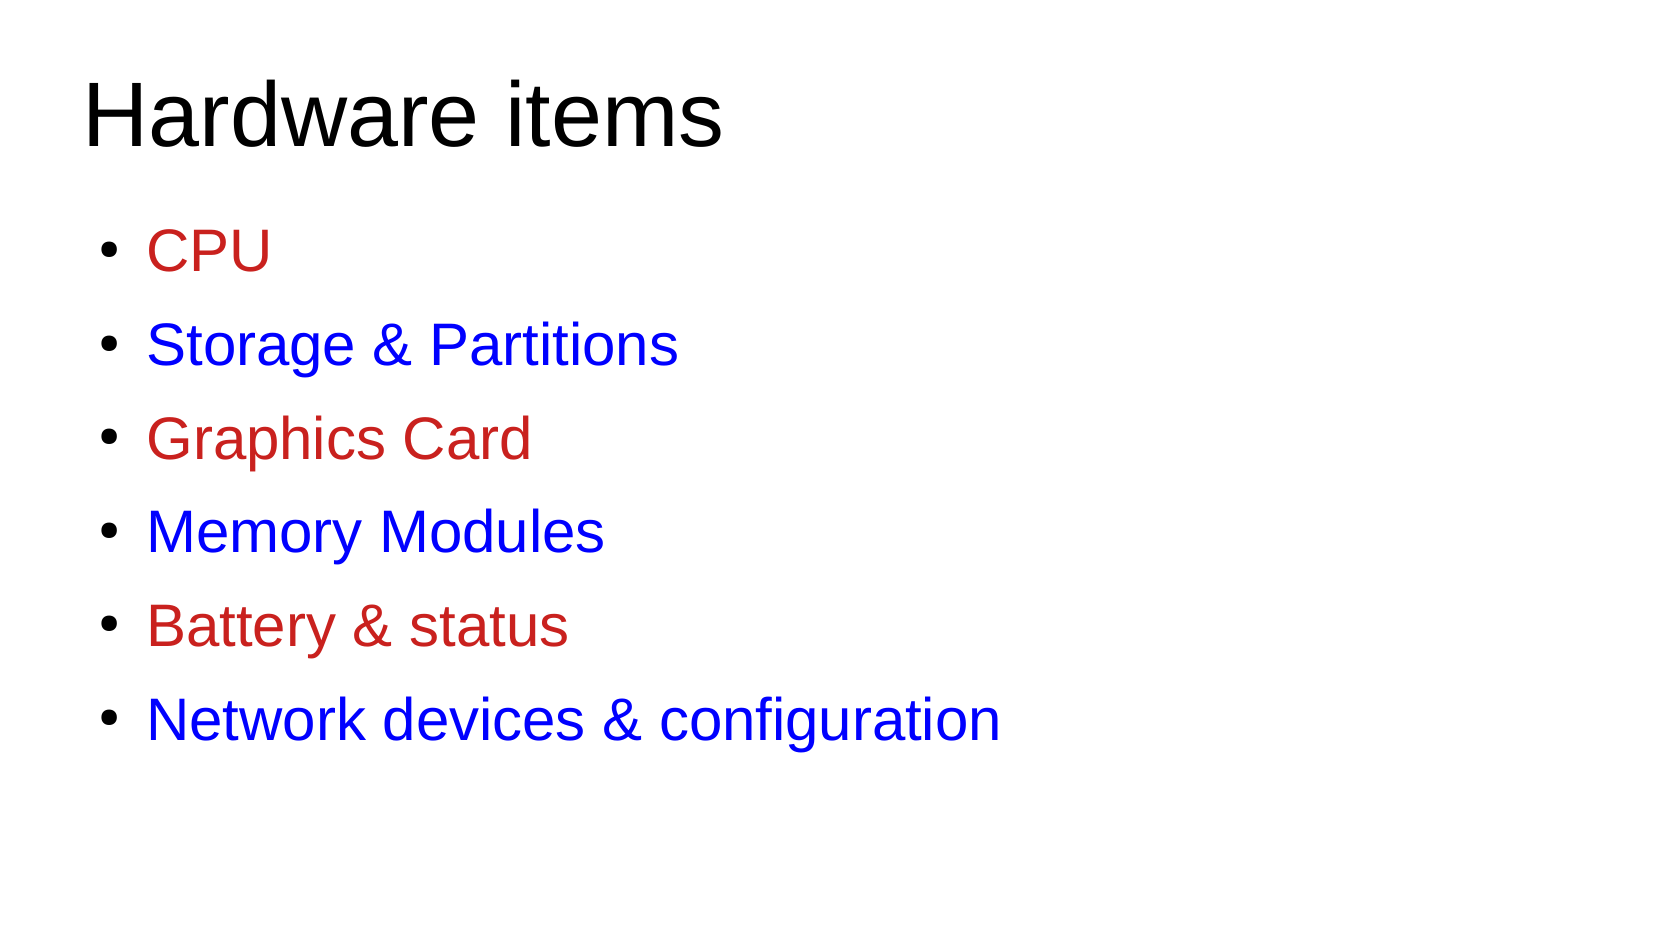

# Hardware items
CPU
Storage & Partitions
Graphics Card
Memory Modules
Battery & status
Network devices & configuration